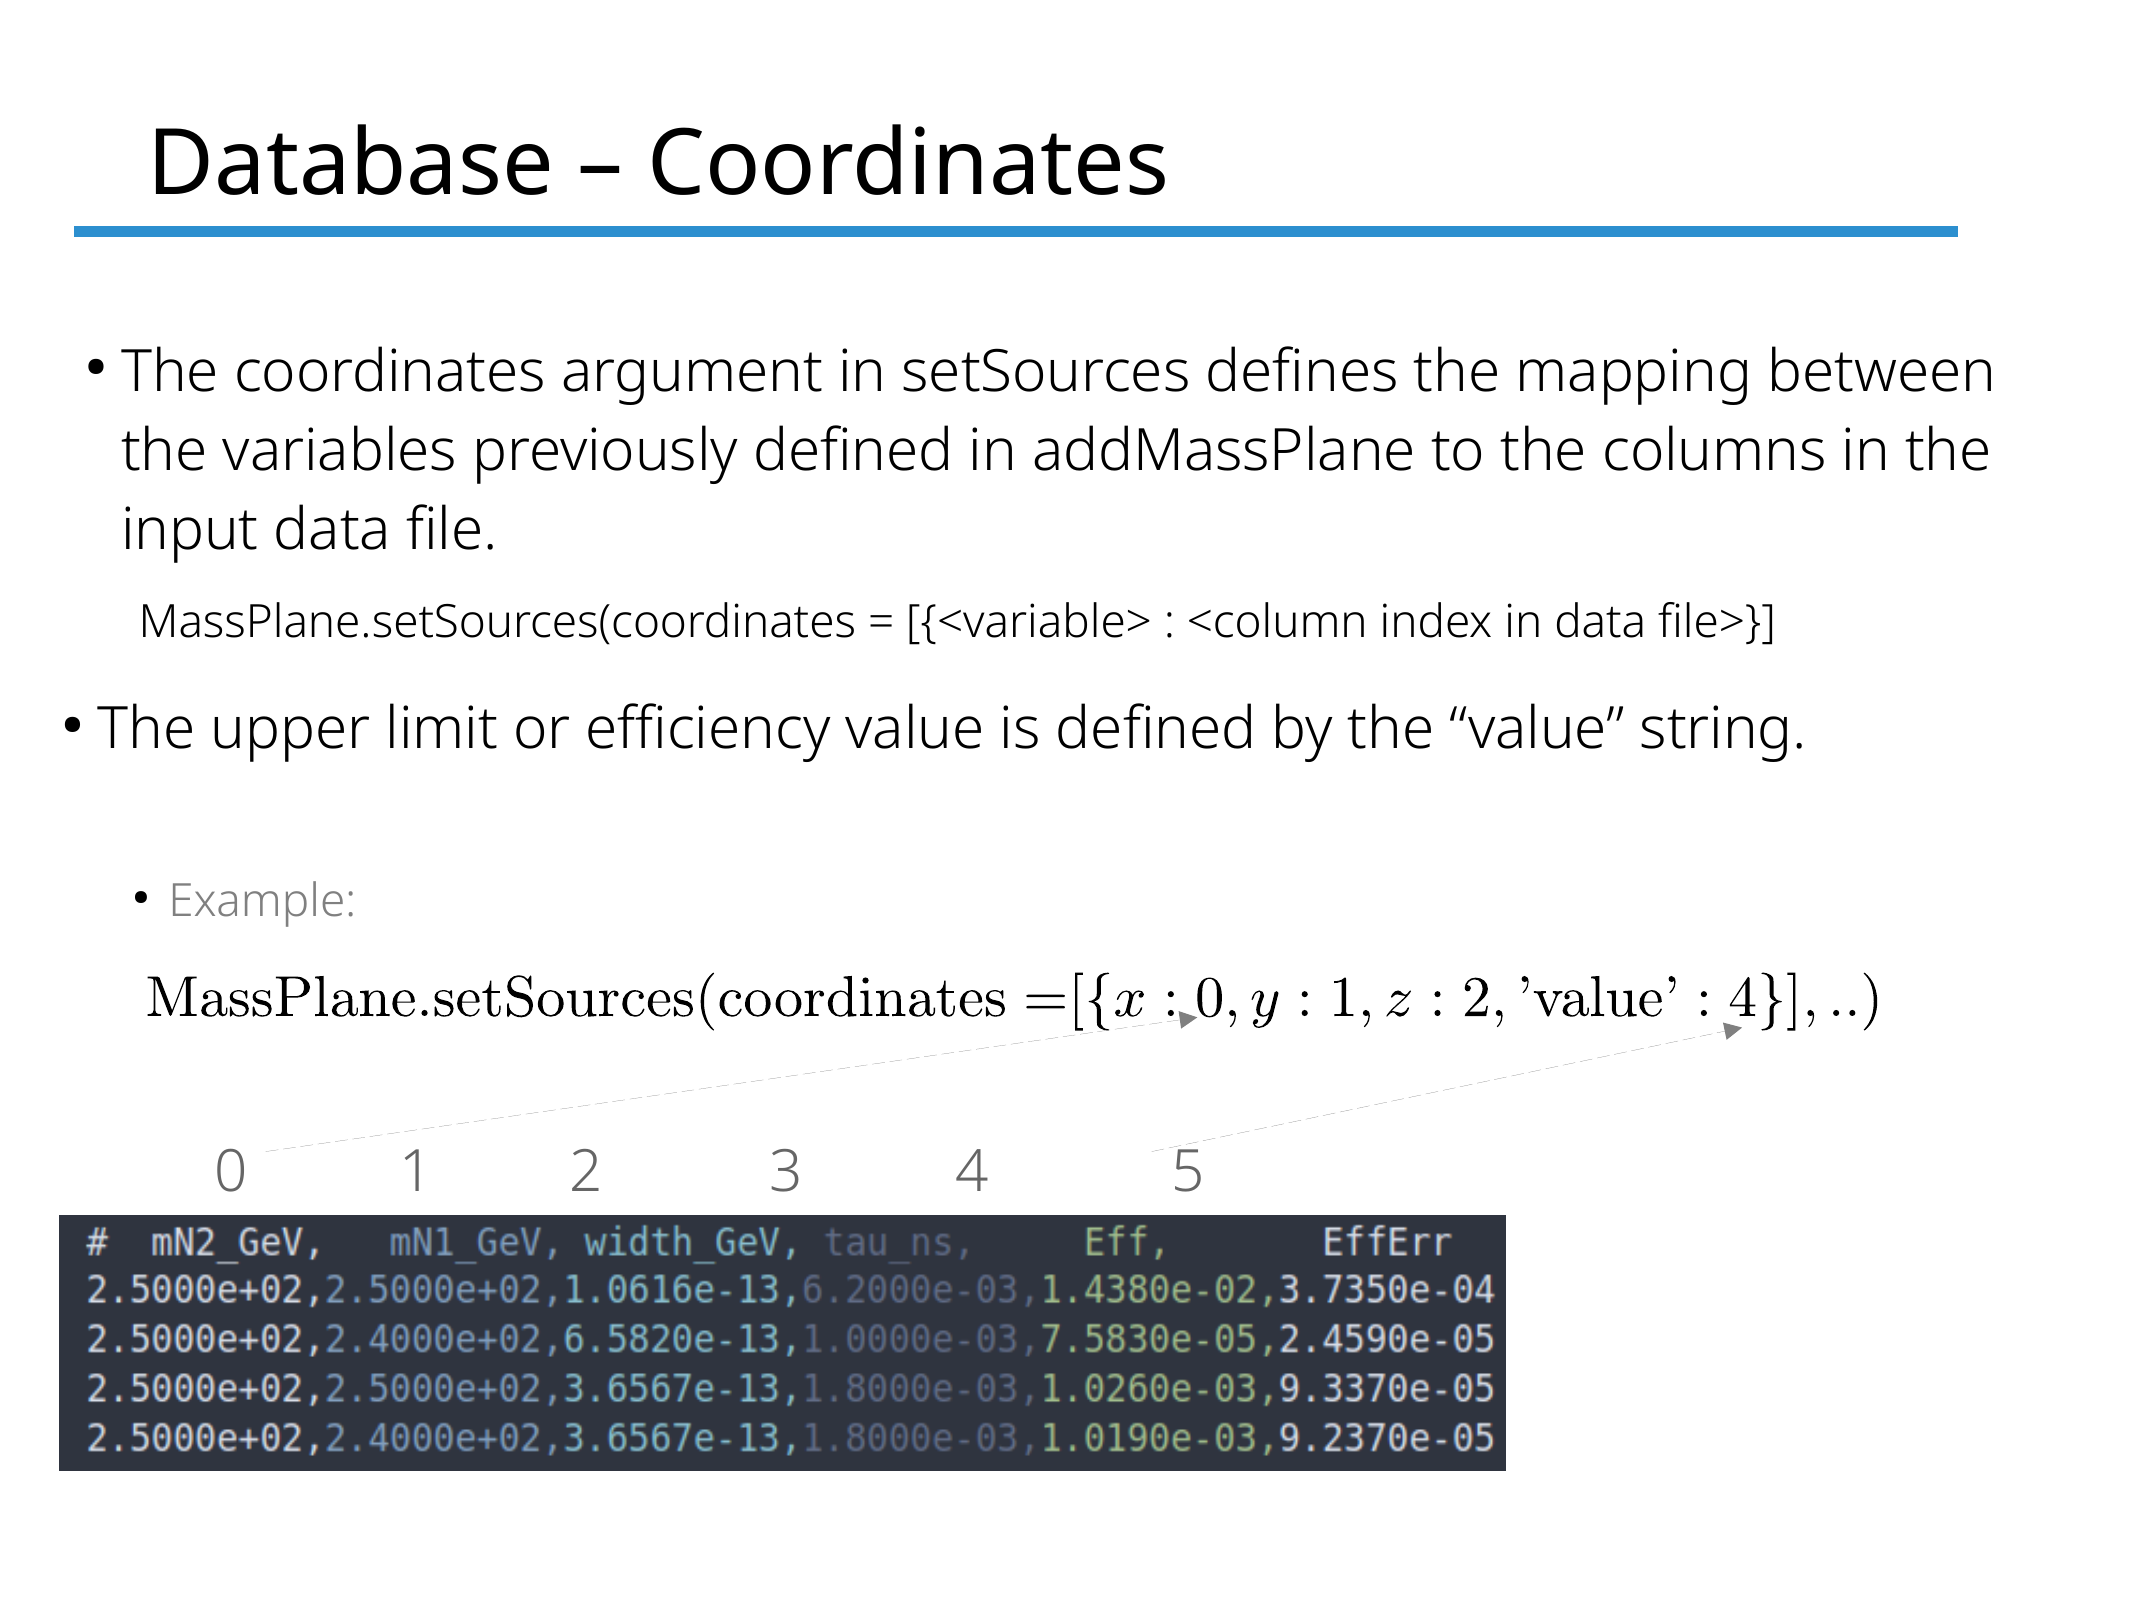

Database – Coordinates
The coordinates argument in setSources defines the mapping between the variables previously defined in addMassPlane to the columns in the input data file.
MassPlane.setSources(coordinates = [{<variable> : <column index in data file>}]
The upper limit or efficiency value is defined by the “value” string.
Example:
0 1 2 3 4 5